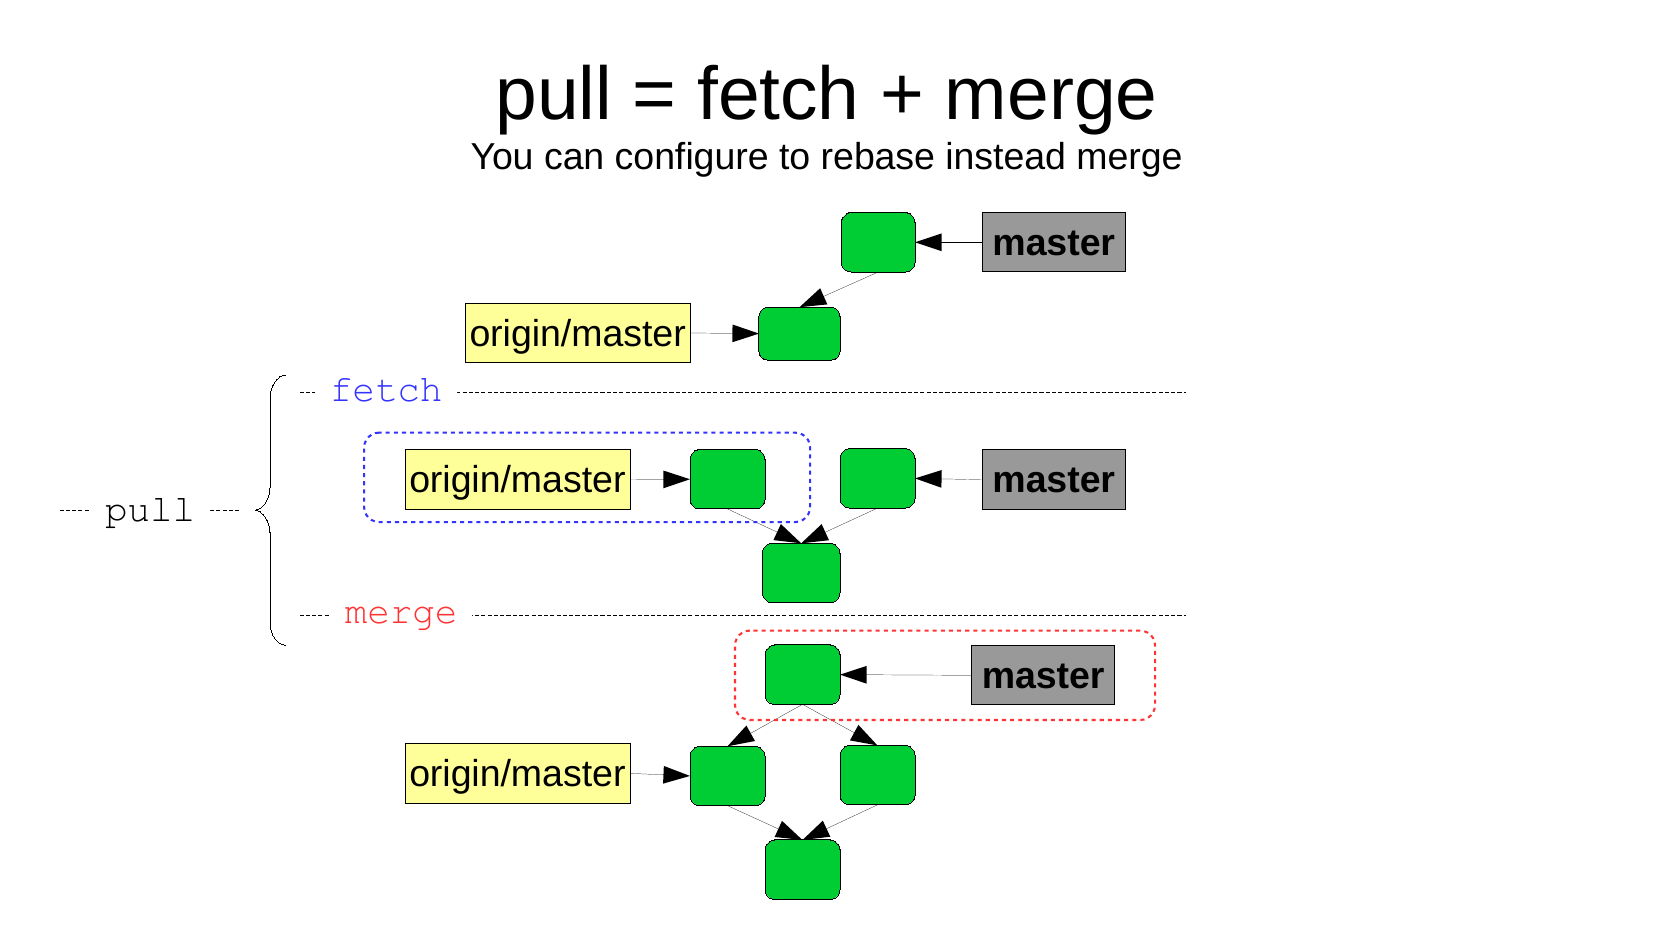

# pull = fetch + merge You can configure to rebase instead merge
master
origin/master
fetch
origin/master
master
pull
merge
master
origin/master